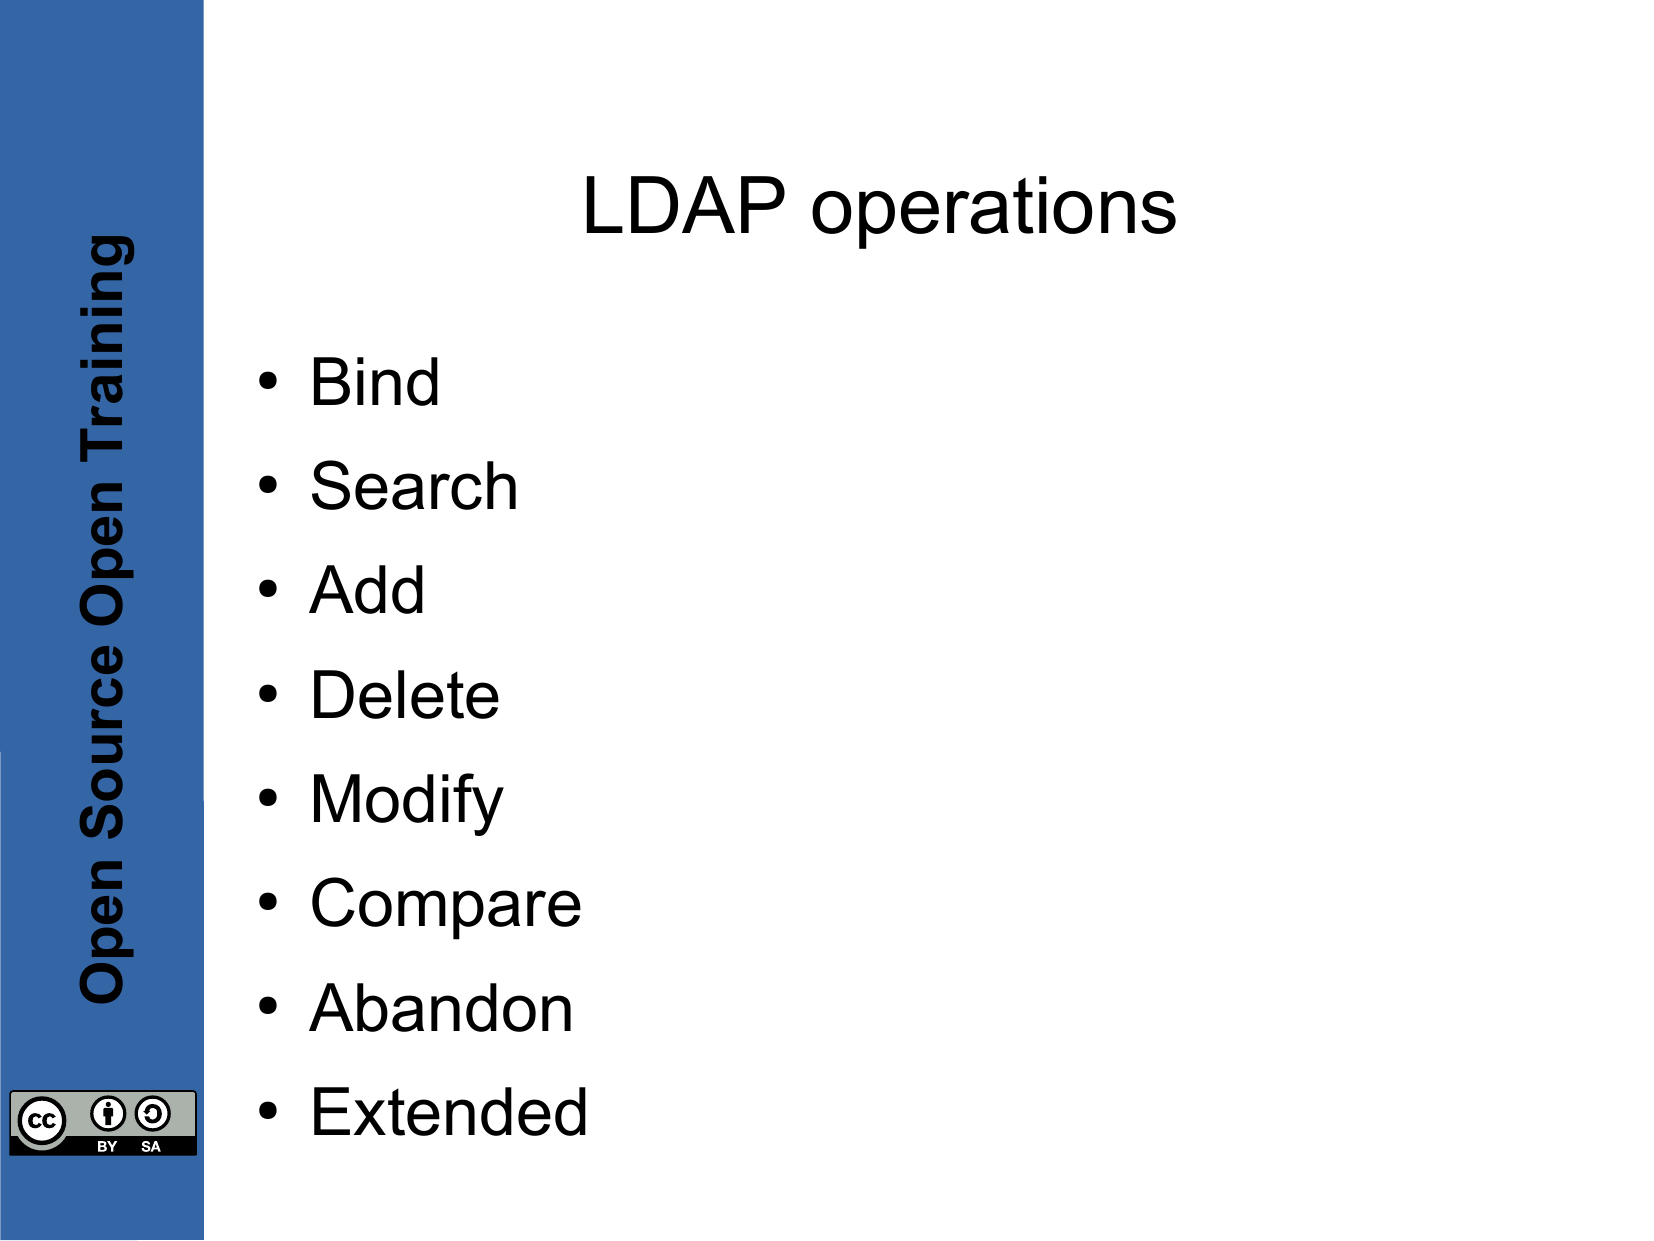

# LDAP operations
Bind
Search
Add
Delete
Modify
Compare
Abandon
Extended